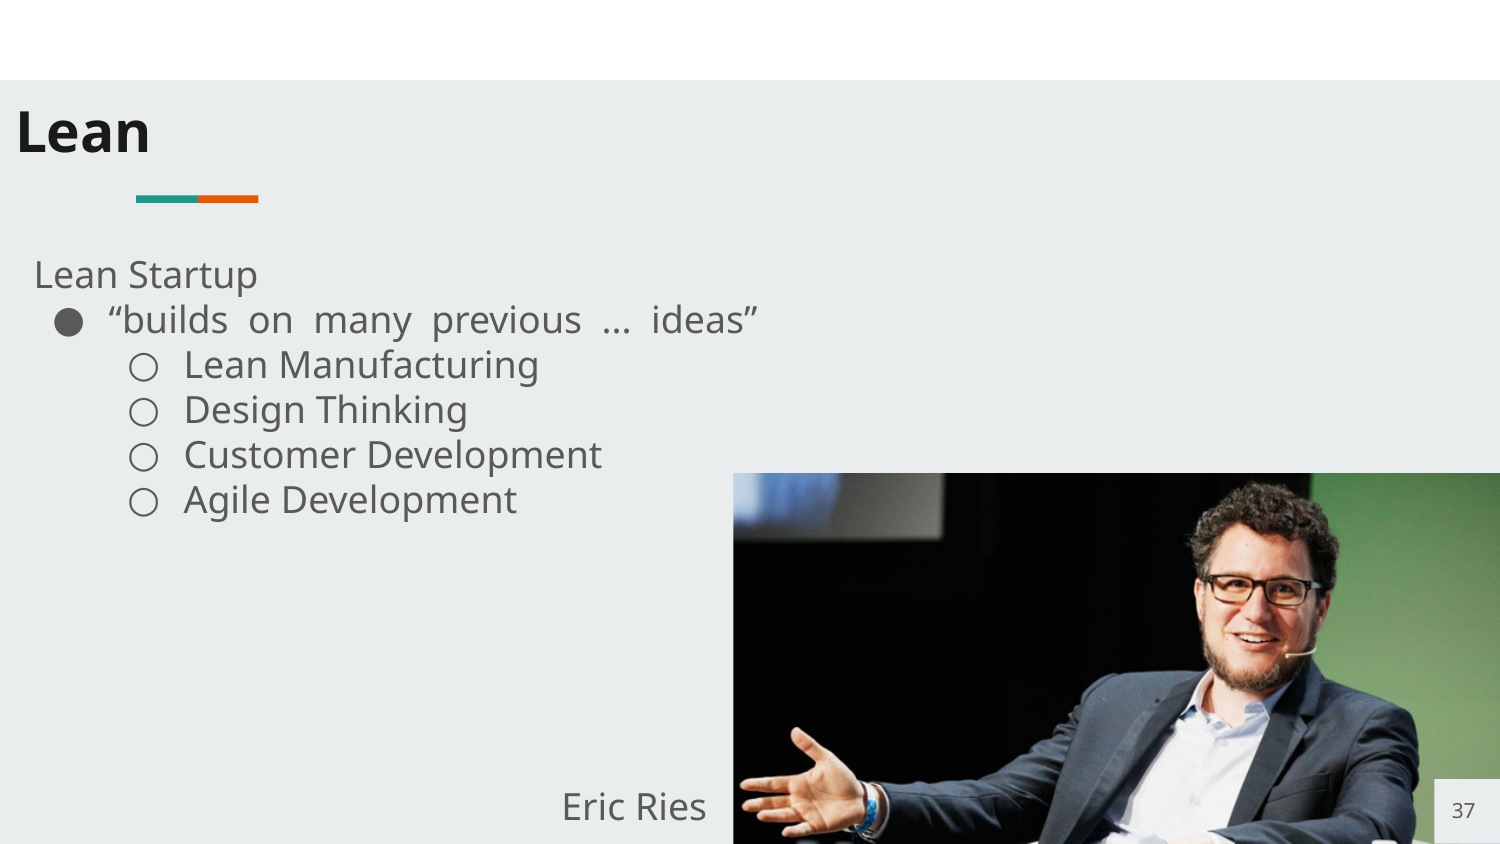

# Lean
Lean Startup
“builds on many previous ... ideas”
Lean Manufacturing
Design Thinking
Customer Development
Agile Development
Eric Ries